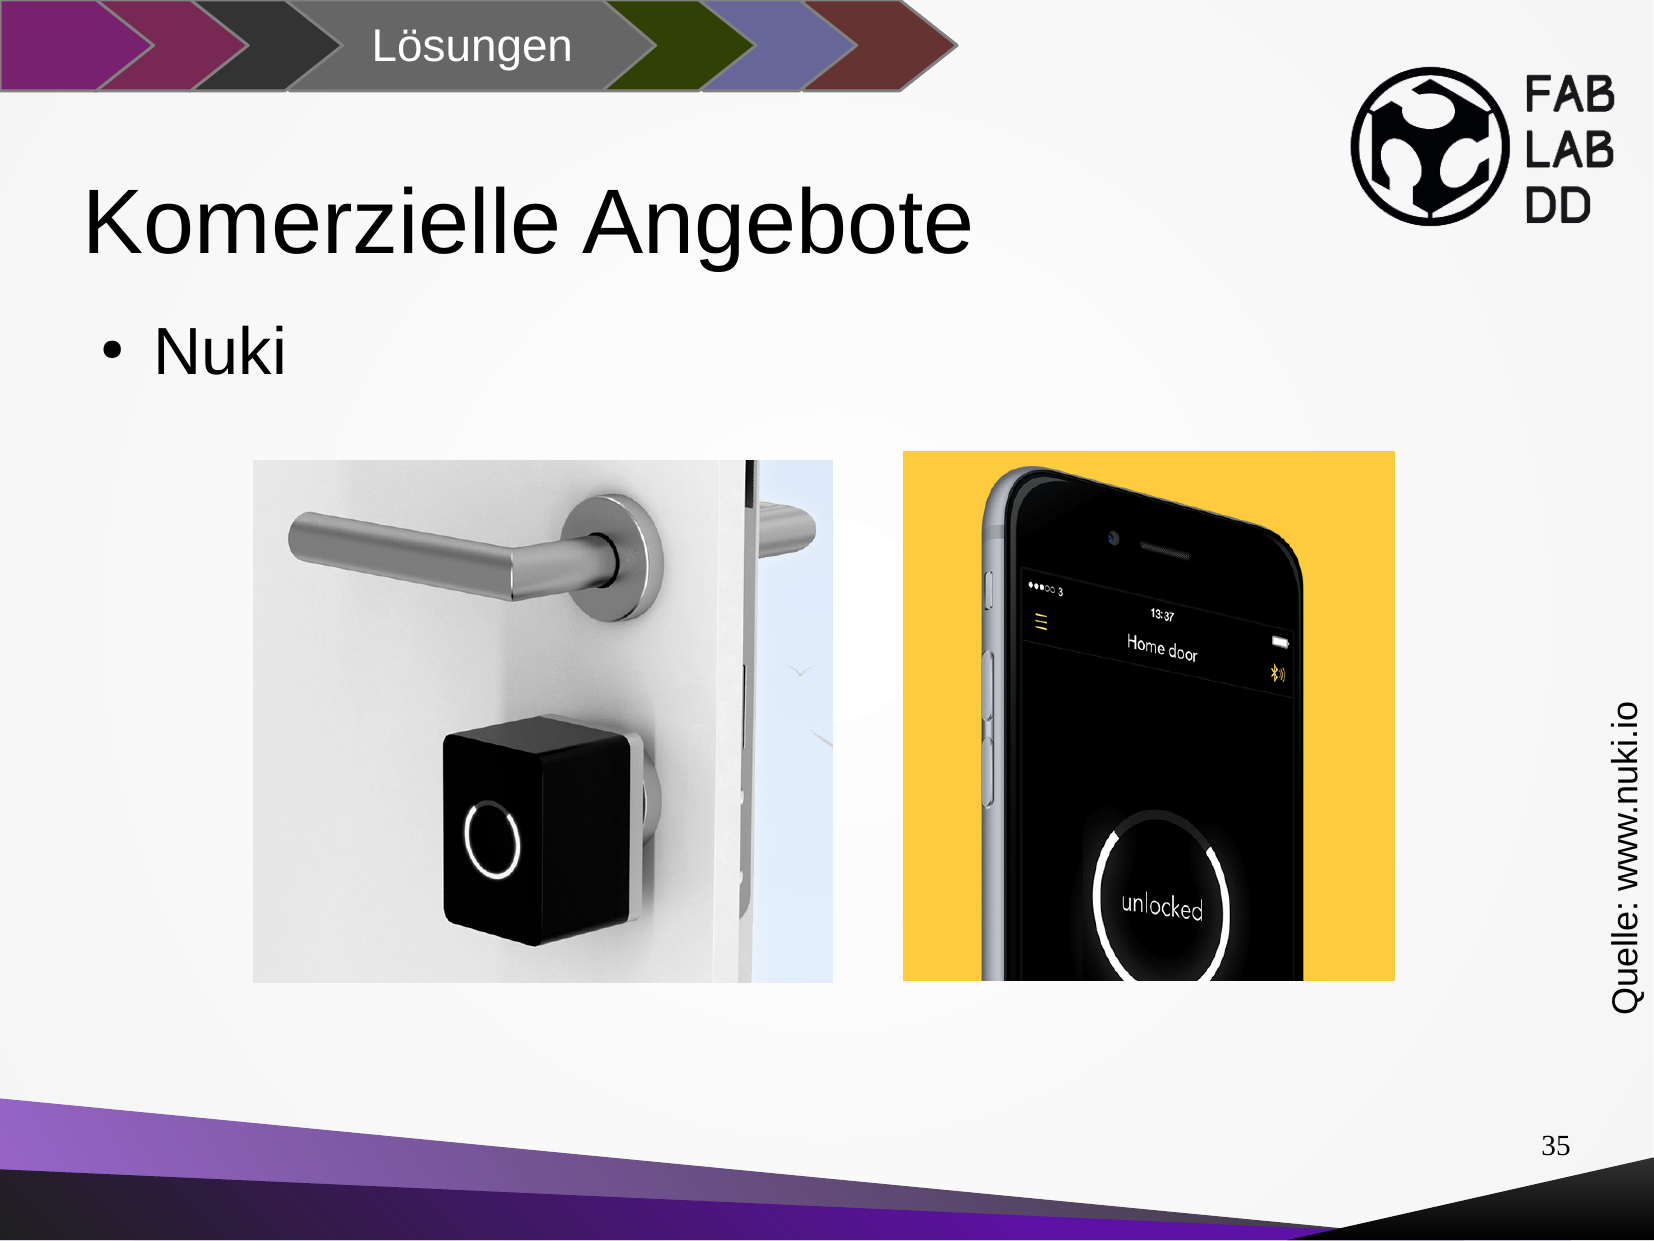

Lösungen
# Komerzielle Angebote
Nuki
Quelle: www.nuki.io